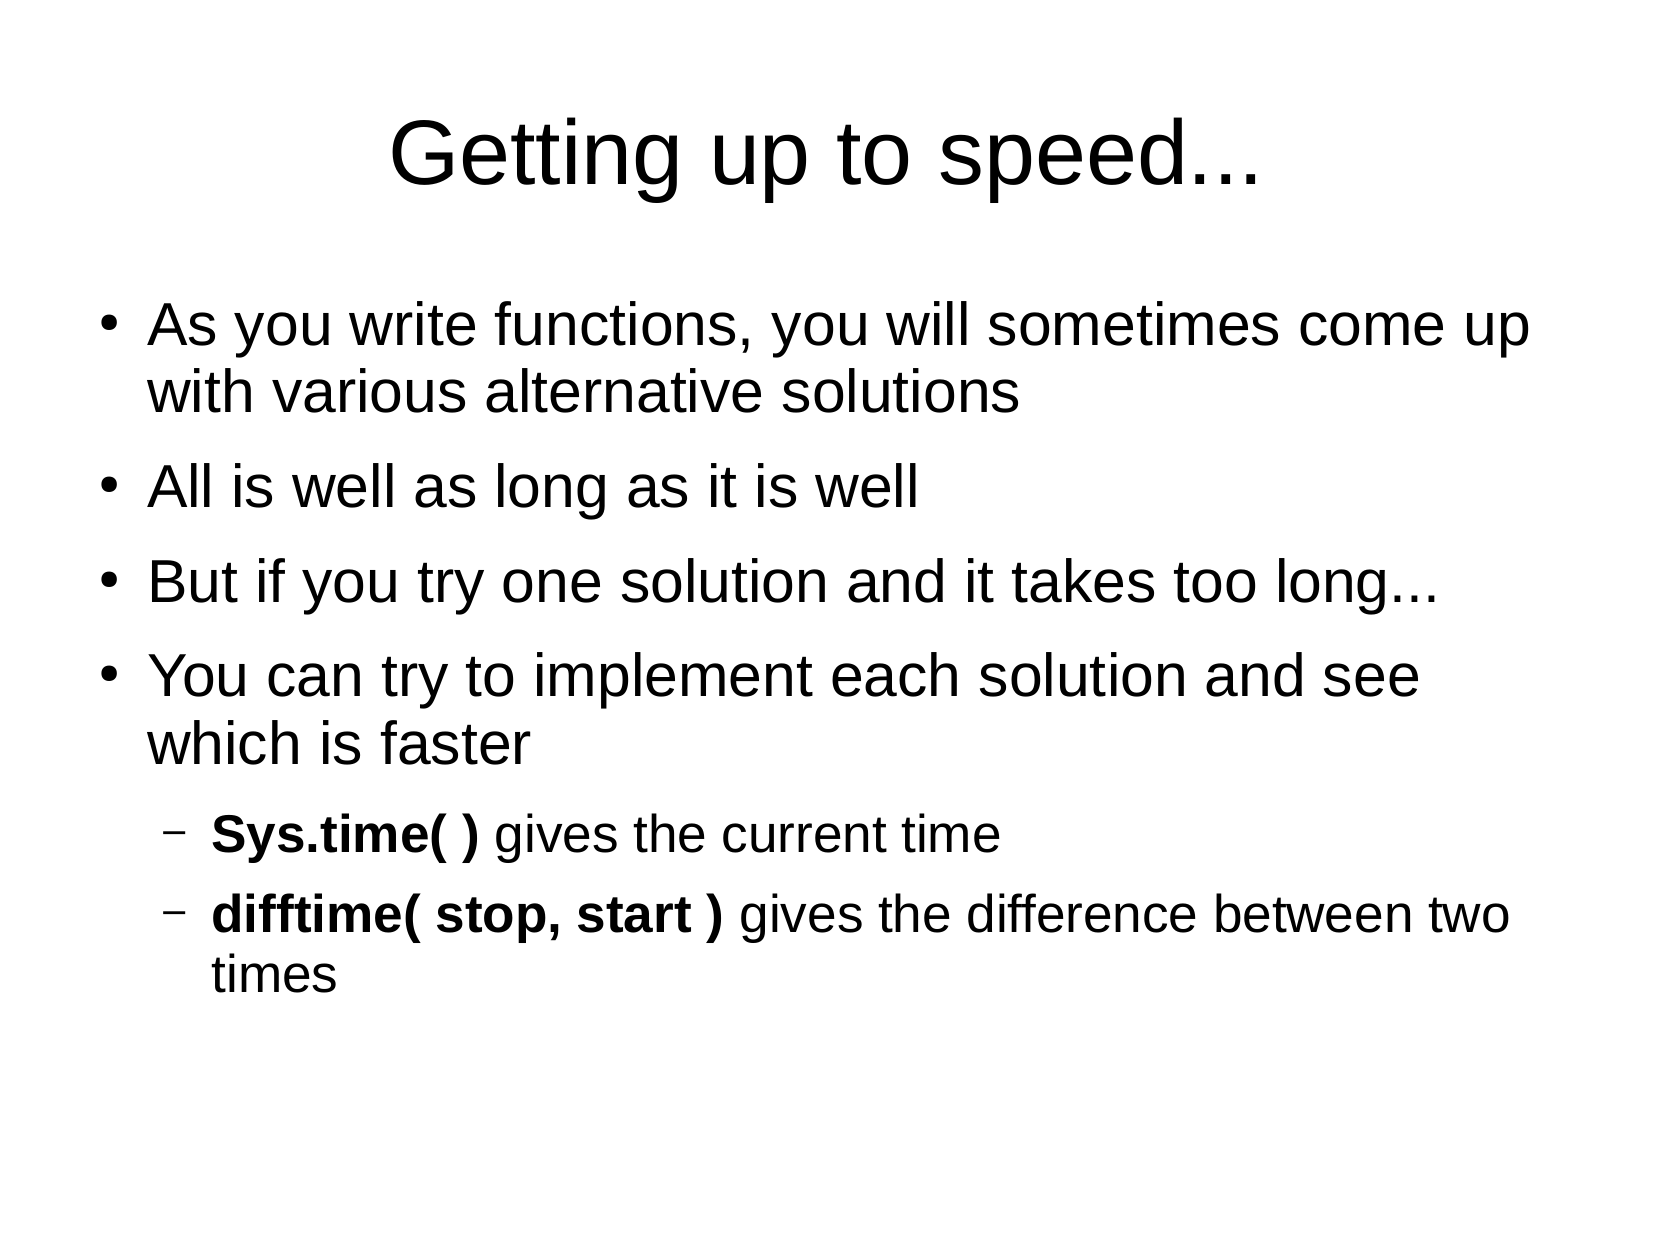

# Getting up to speed...
As you write functions, you will sometimes come up with various alternative solutions
All is well as long as it is well
But if you try one solution and it takes too long...
You can try to implement each solution and see which is faster
Sys.time( ) gives the current time
difftime( stop, start ) gives the difference between two times